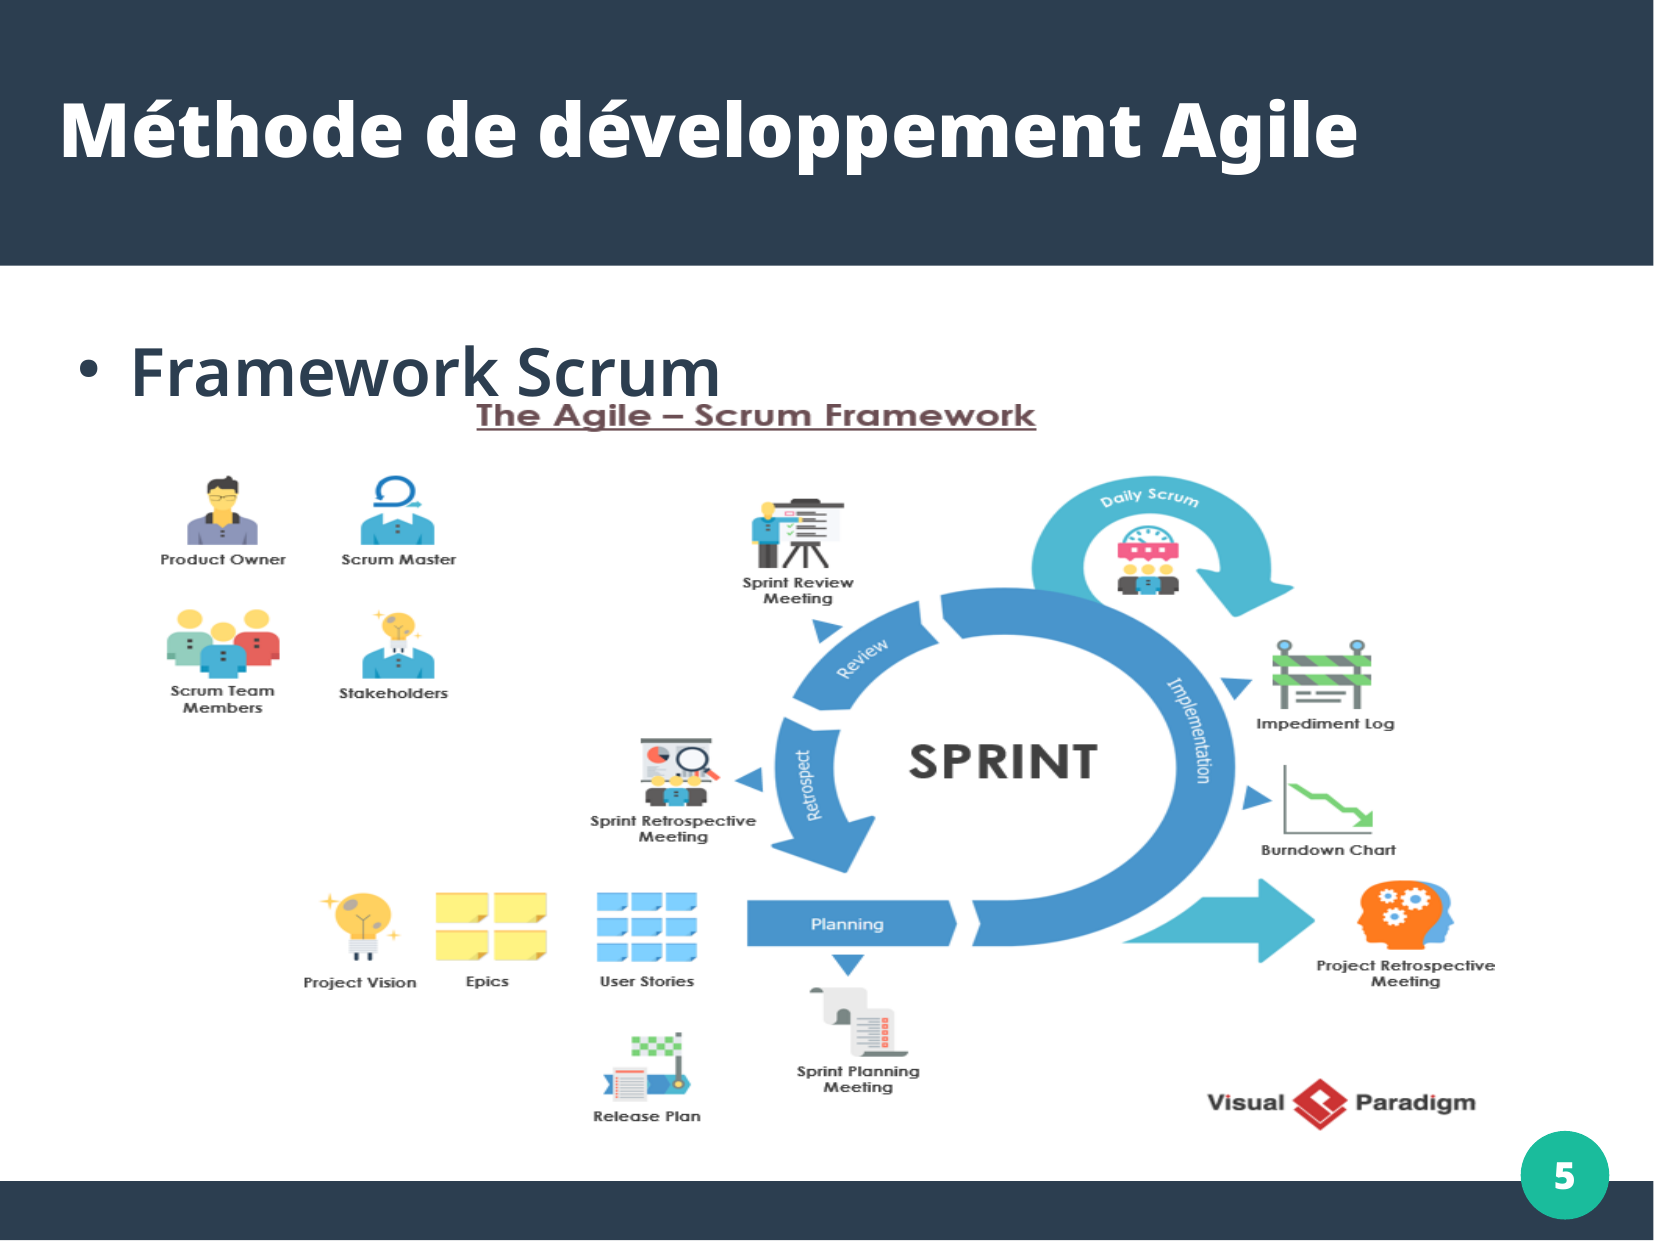

# Méthode de développement Agile
Framework Scrum
5